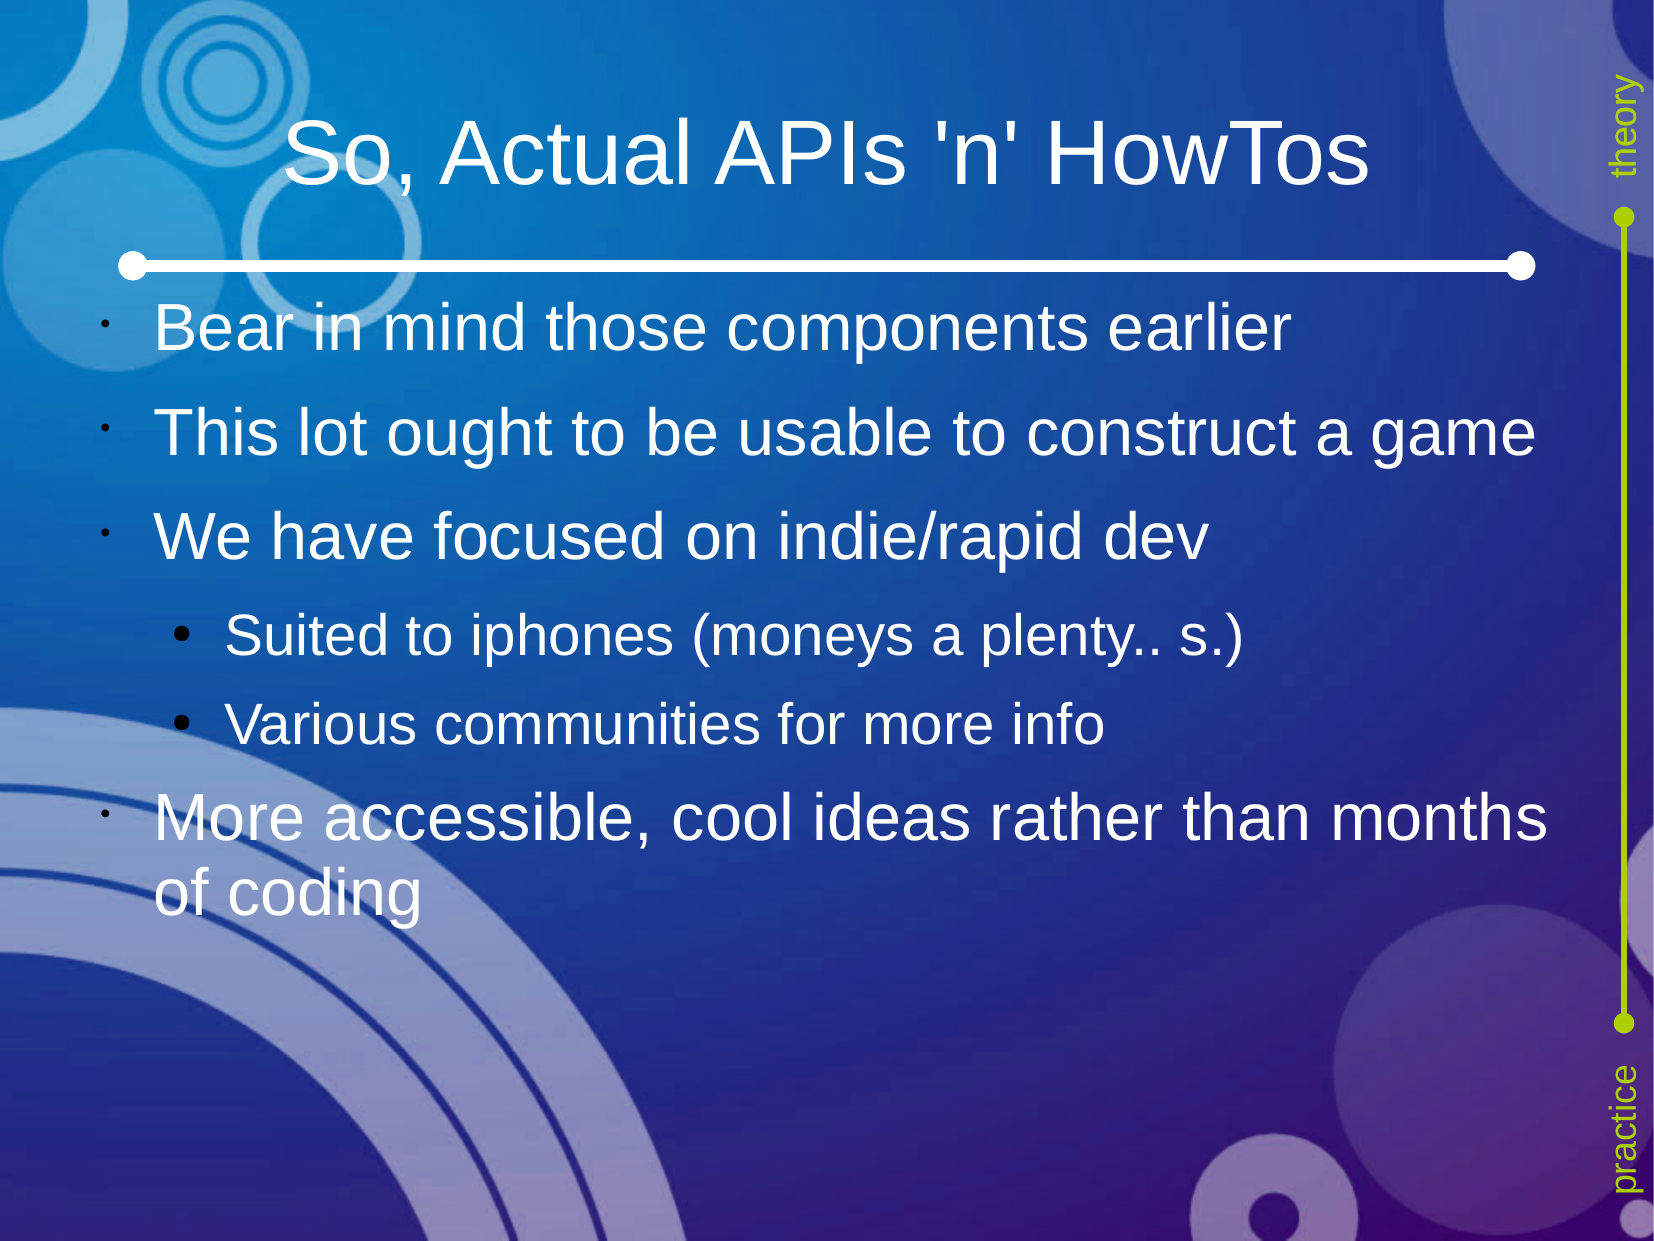

# So, Actual APIs 'n' HowTos
Bear in mind those components earlier
This lot ought to be usable to construct a game
We have focused on indie/rapid dev
Suited to iphones (moneys a plenty.. s.)
Various communities for more info
More accessible, cool ideas rather than months of coding